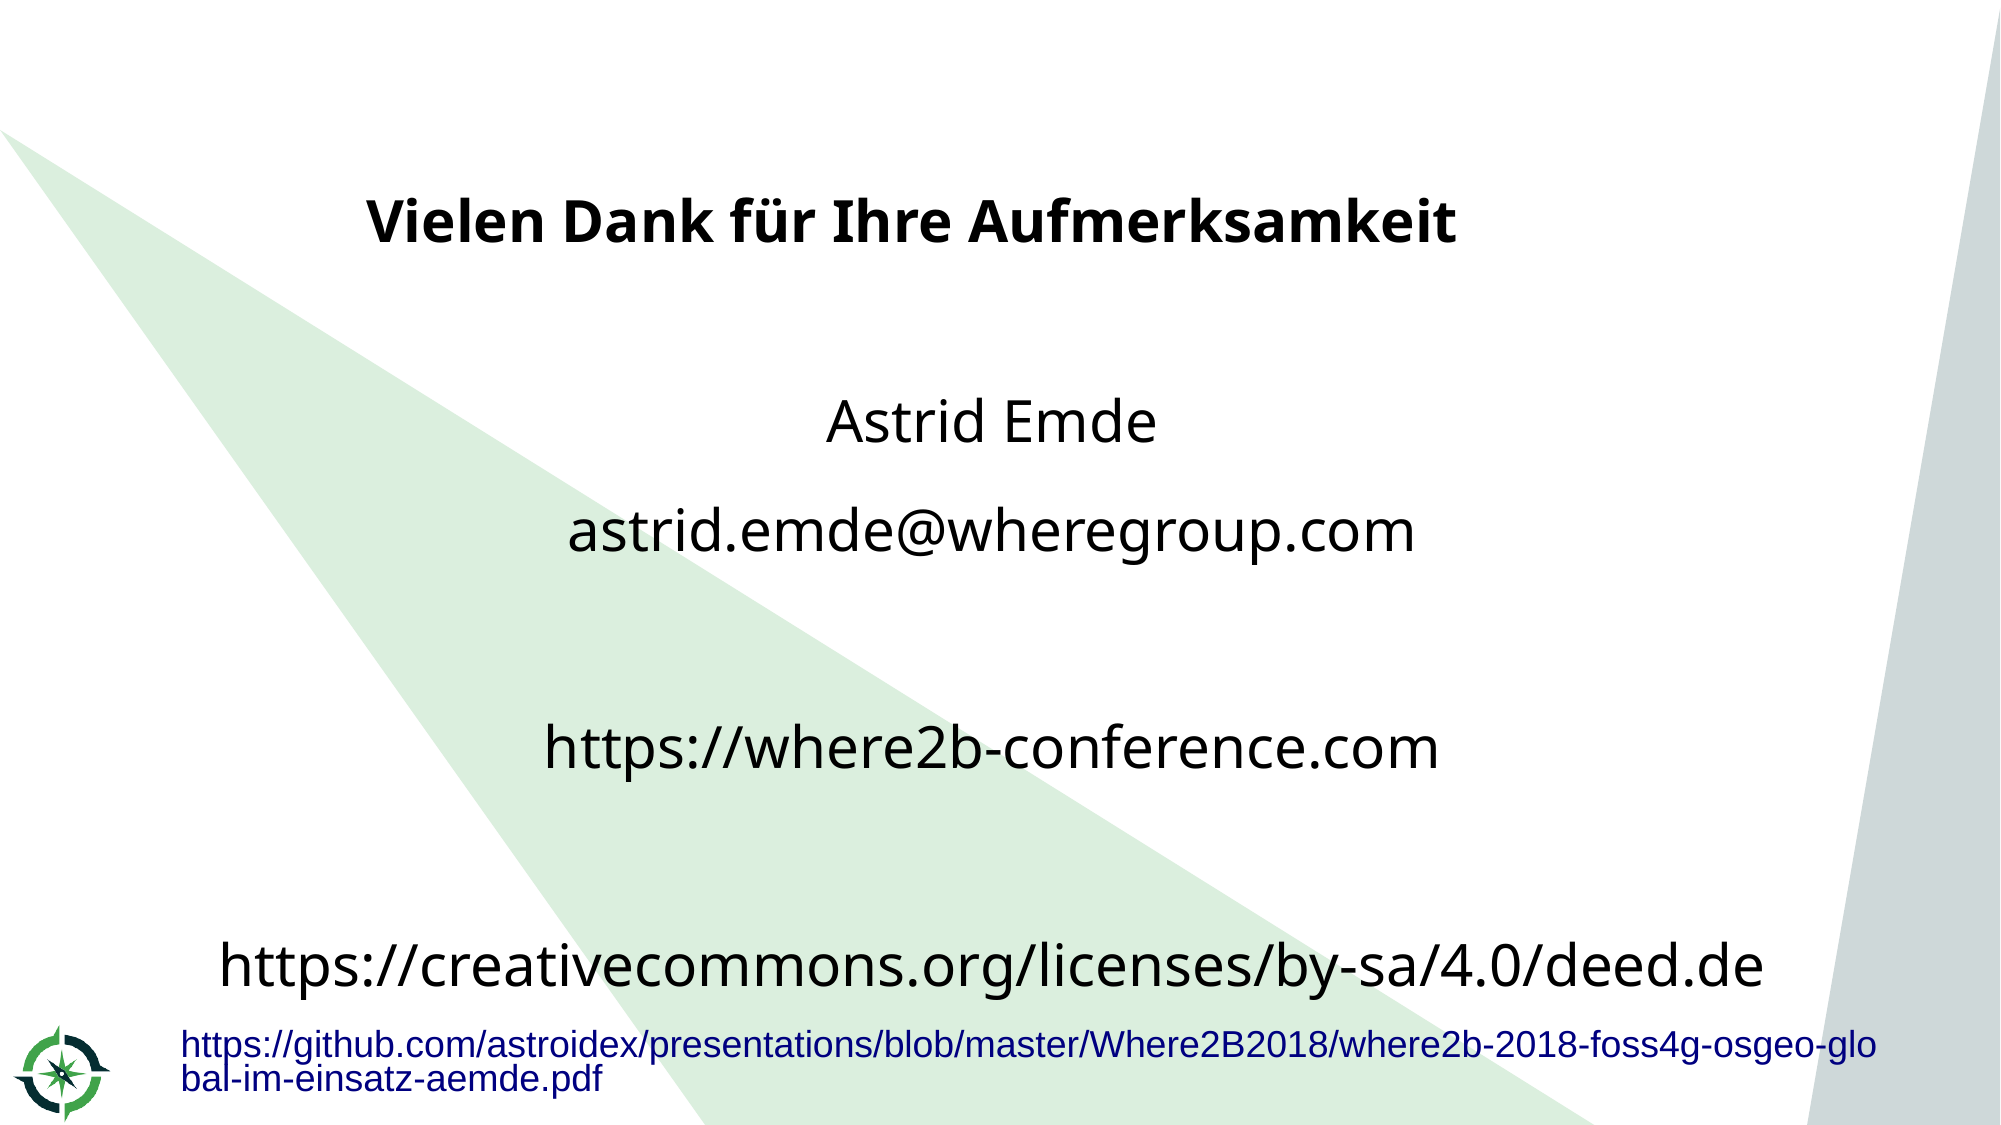

# Vielen Dank für Ihre Aufmerksamkeit
Astrid Emde
astrid.emde@wheregroup.com
https://where2b-conference.com
https://creativecommons.org/licenses/by-sa/4.0/deed.de
https://github.com/astroidex/presentations/blob/master/Where2B2018/where2b-2018-foss4g-osgeo-global-im-einsatz-aemde.pdf